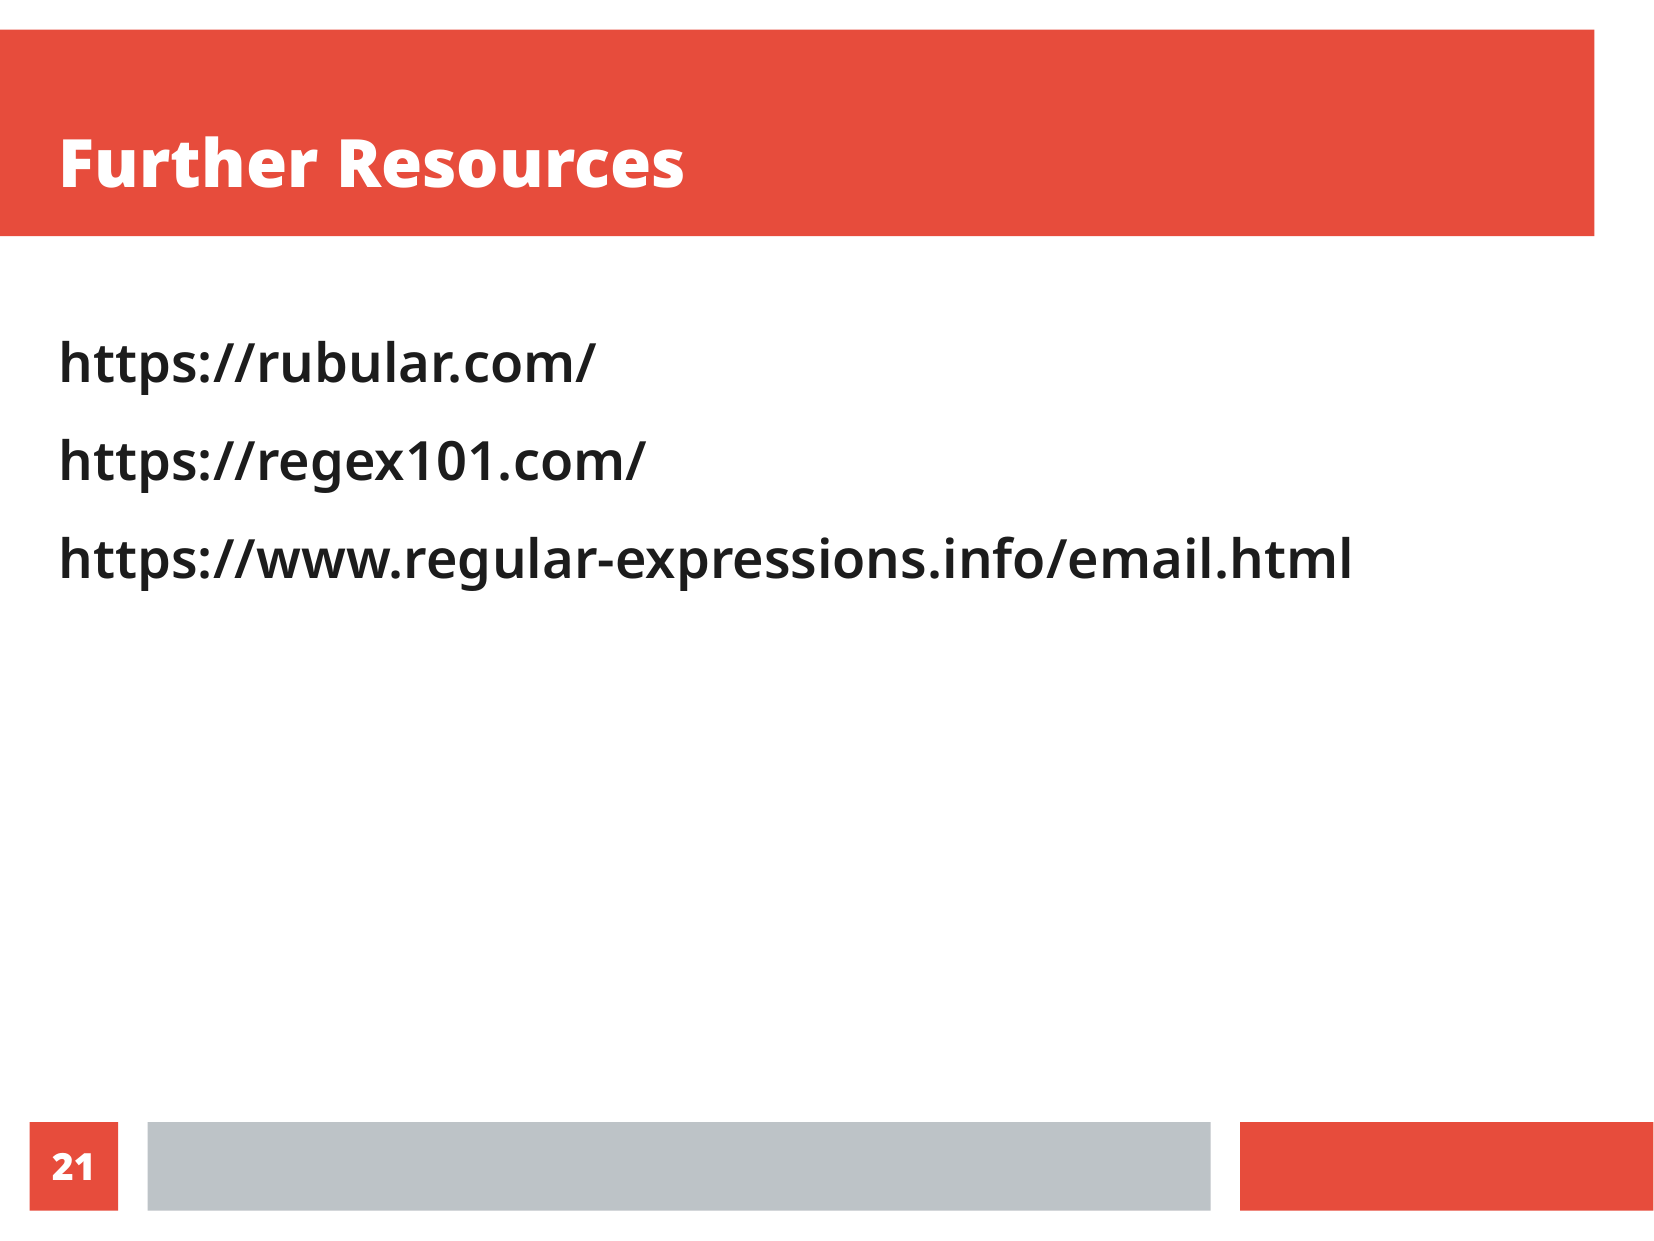

# Further Resources
https://rubular.com/
https://regex101.com/
https://www.regular-expressions.info/email.html
21